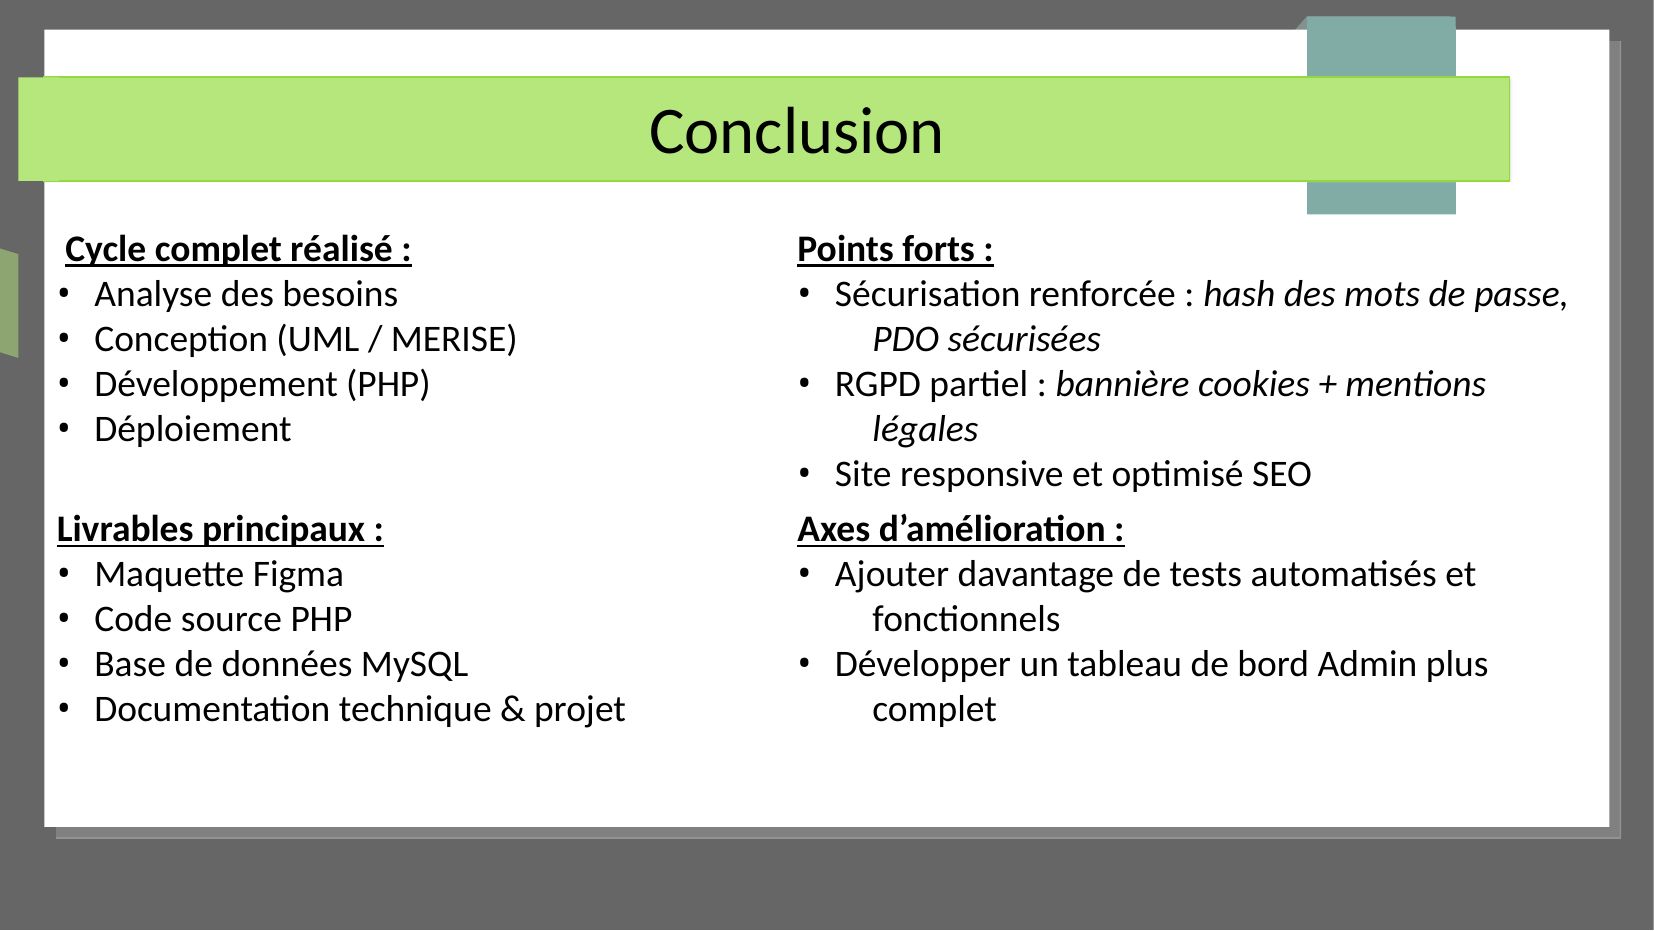

# Conclusion
 Cycle complet réalisé :
Analyse des besoins
Conception (UML / MERISE)
Développement (PHP)
Déploiement
Points forts :
Sécurisation renforcée : hash des mots de passe, PDO sécurisées
RGPD partiel : bannière cookies + mentions légales
Site responsive et optimisé SEO
Livrables principaux :
Maquette Figma
Code source PHP
Base de données MySQL
Documentation technique & projet
Axes d’amélioration :
Ajouter davantage de tests automatisés et fonctionnels
Développer un tableau de bord Admin plus complet